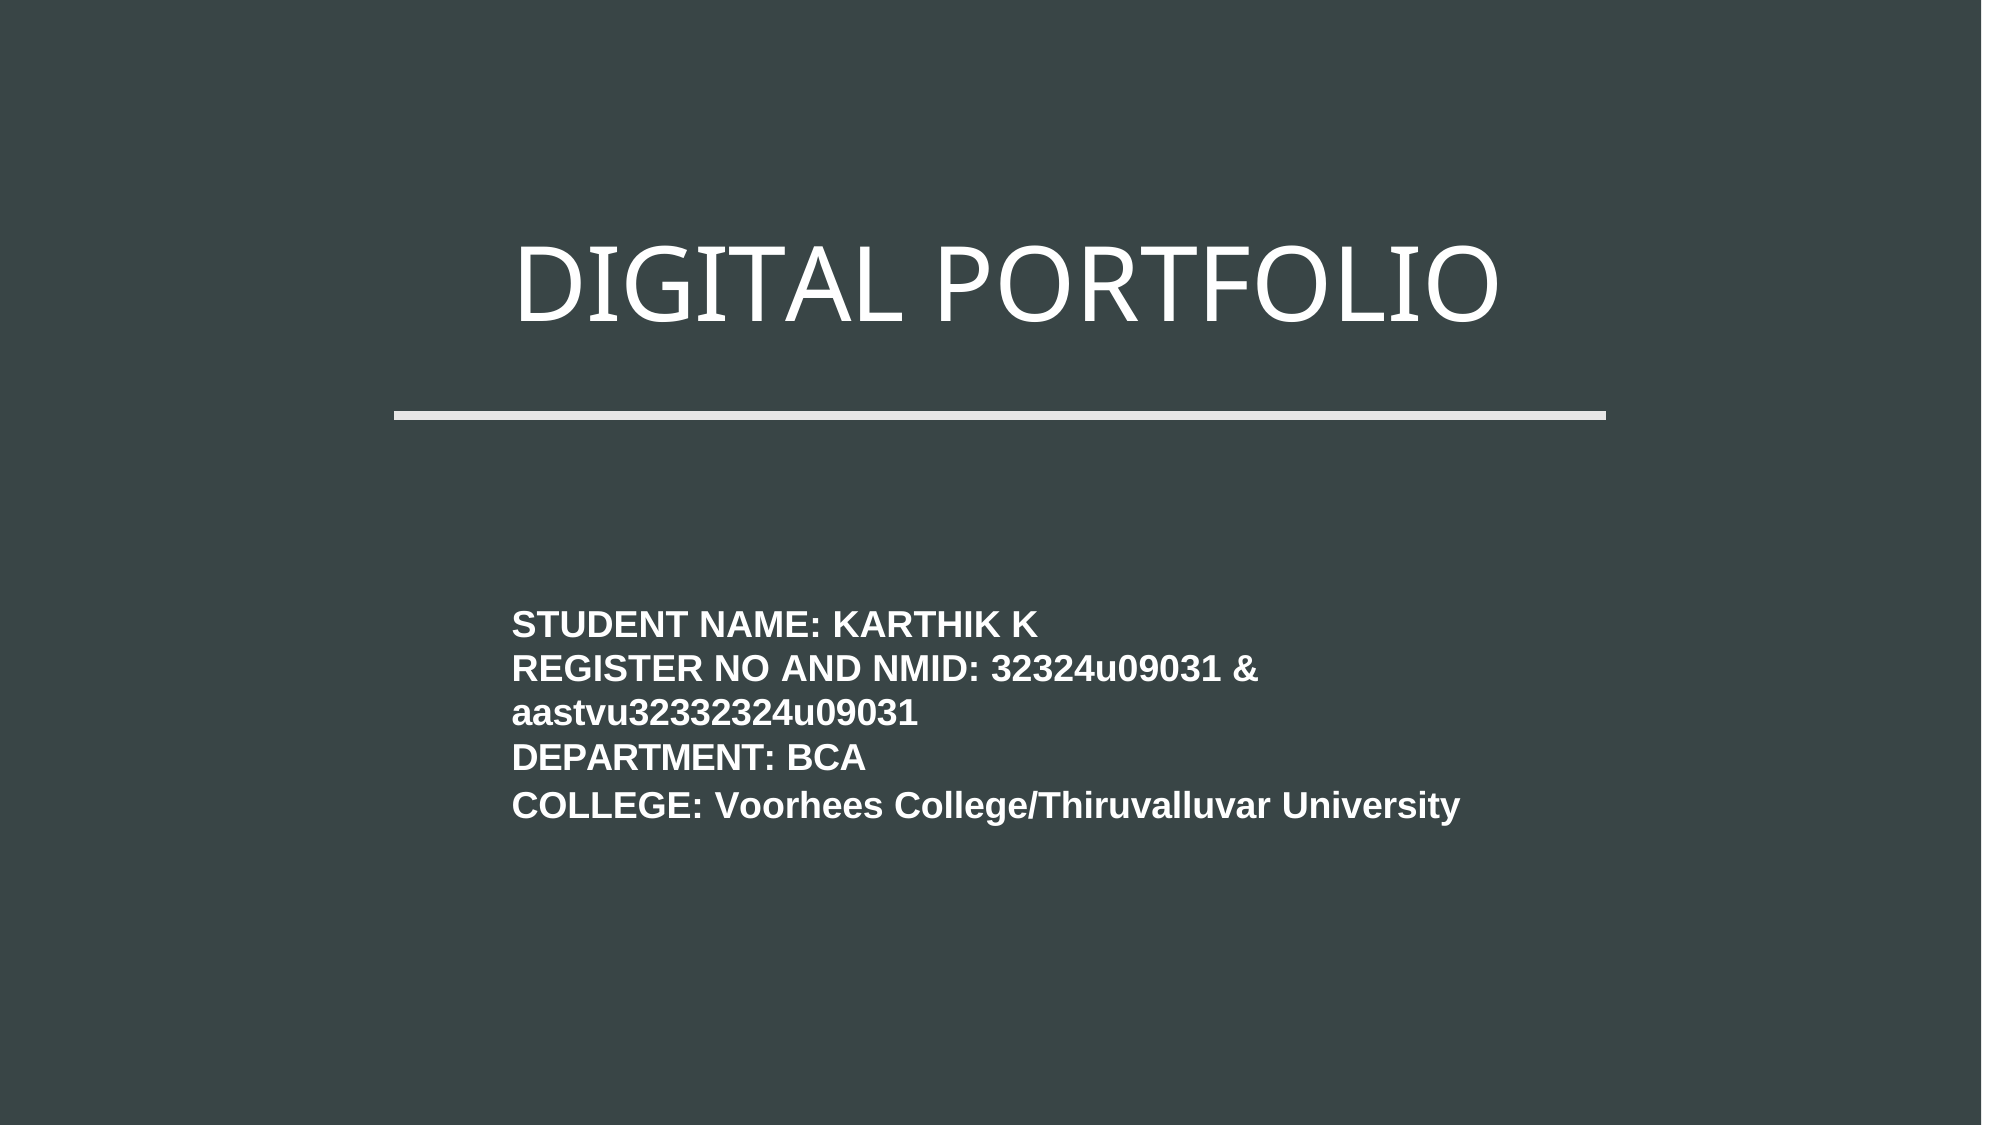

# DIGITAL PORTFOLIO
STUDENT NAME: KARTHIK K
REGISTER NO AND NMID: 32324u09031 &
aastvu32332324u09031
DEPARTMENT: BCA
COLLEGE: Voorhees College/Thiruvalluvar University